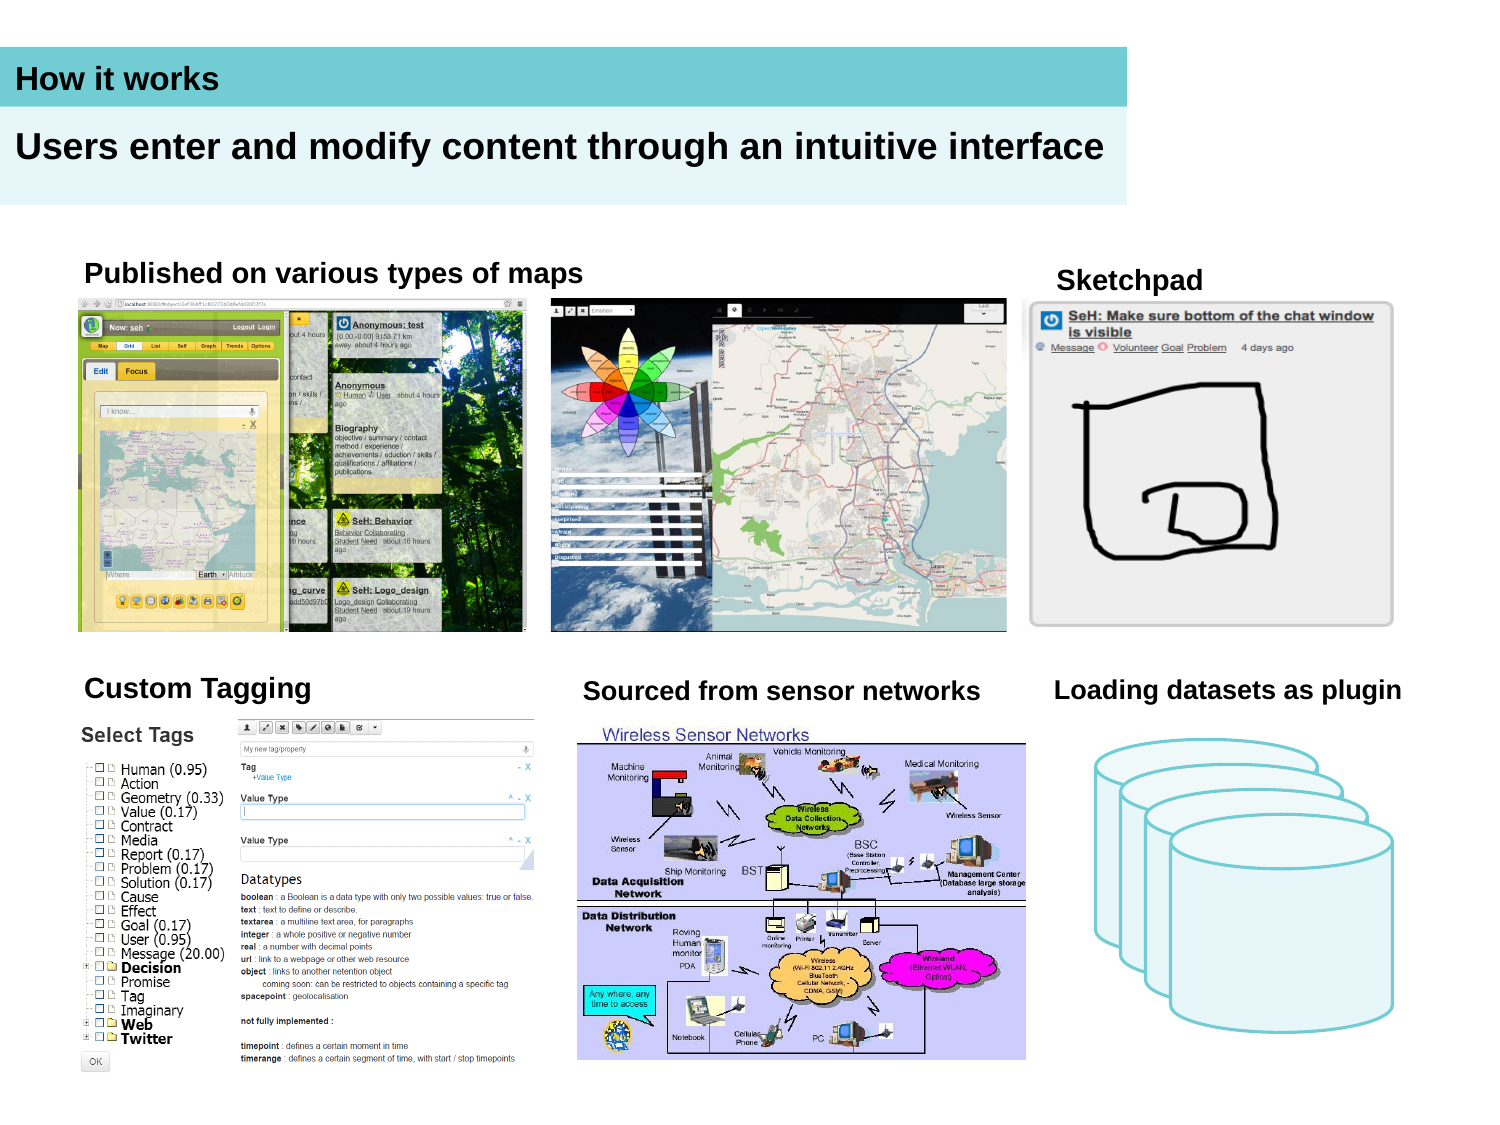

How it works
Users enter and modify content through an intuitive interface
Published on various types of maps
Sketchpad
Custom Tagging
Sourced from sensor networks
Loading datasets as plugin